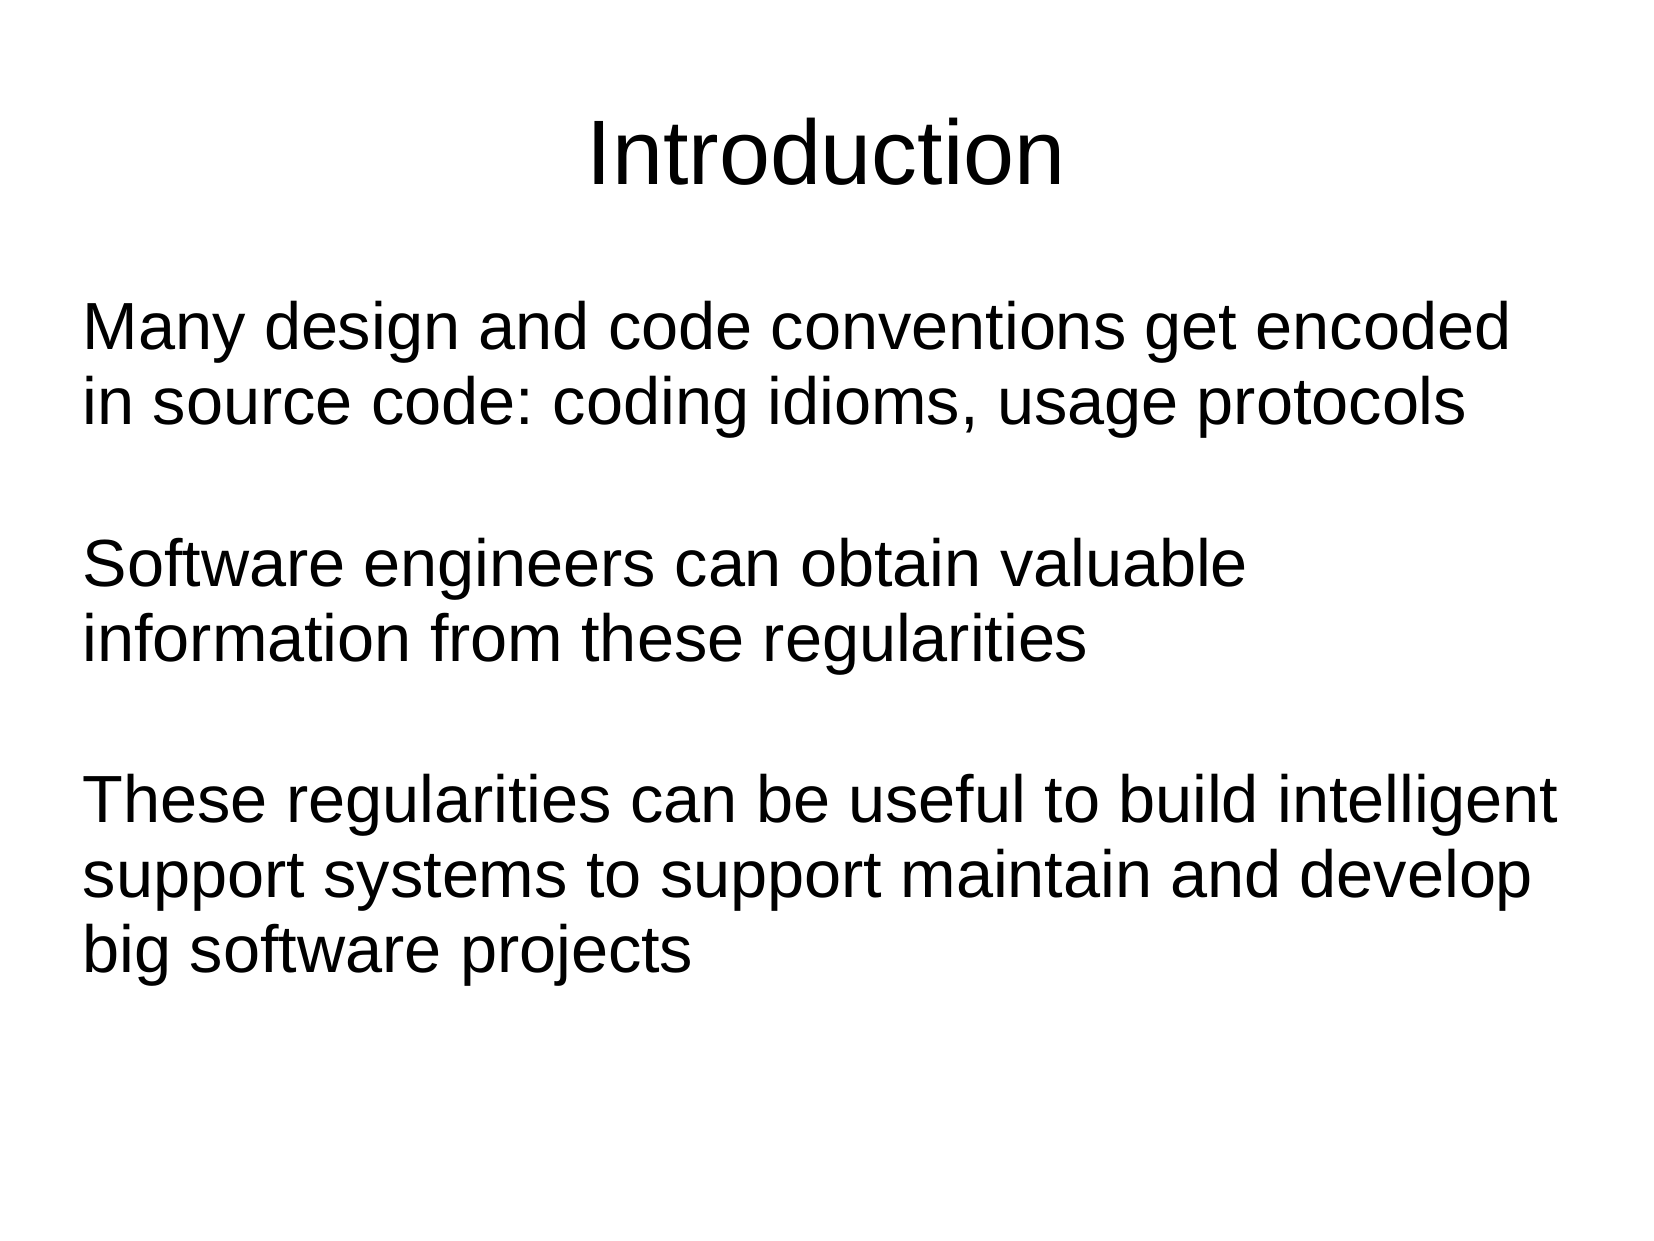

# Introduction
Many design and code conventions get encoded in source code: coding idioms, usage protocols
Software engineers can obtain valuable information from these regularities
These regularities can be useful to build intelligent support systems to support maintain and develop big software projects
3